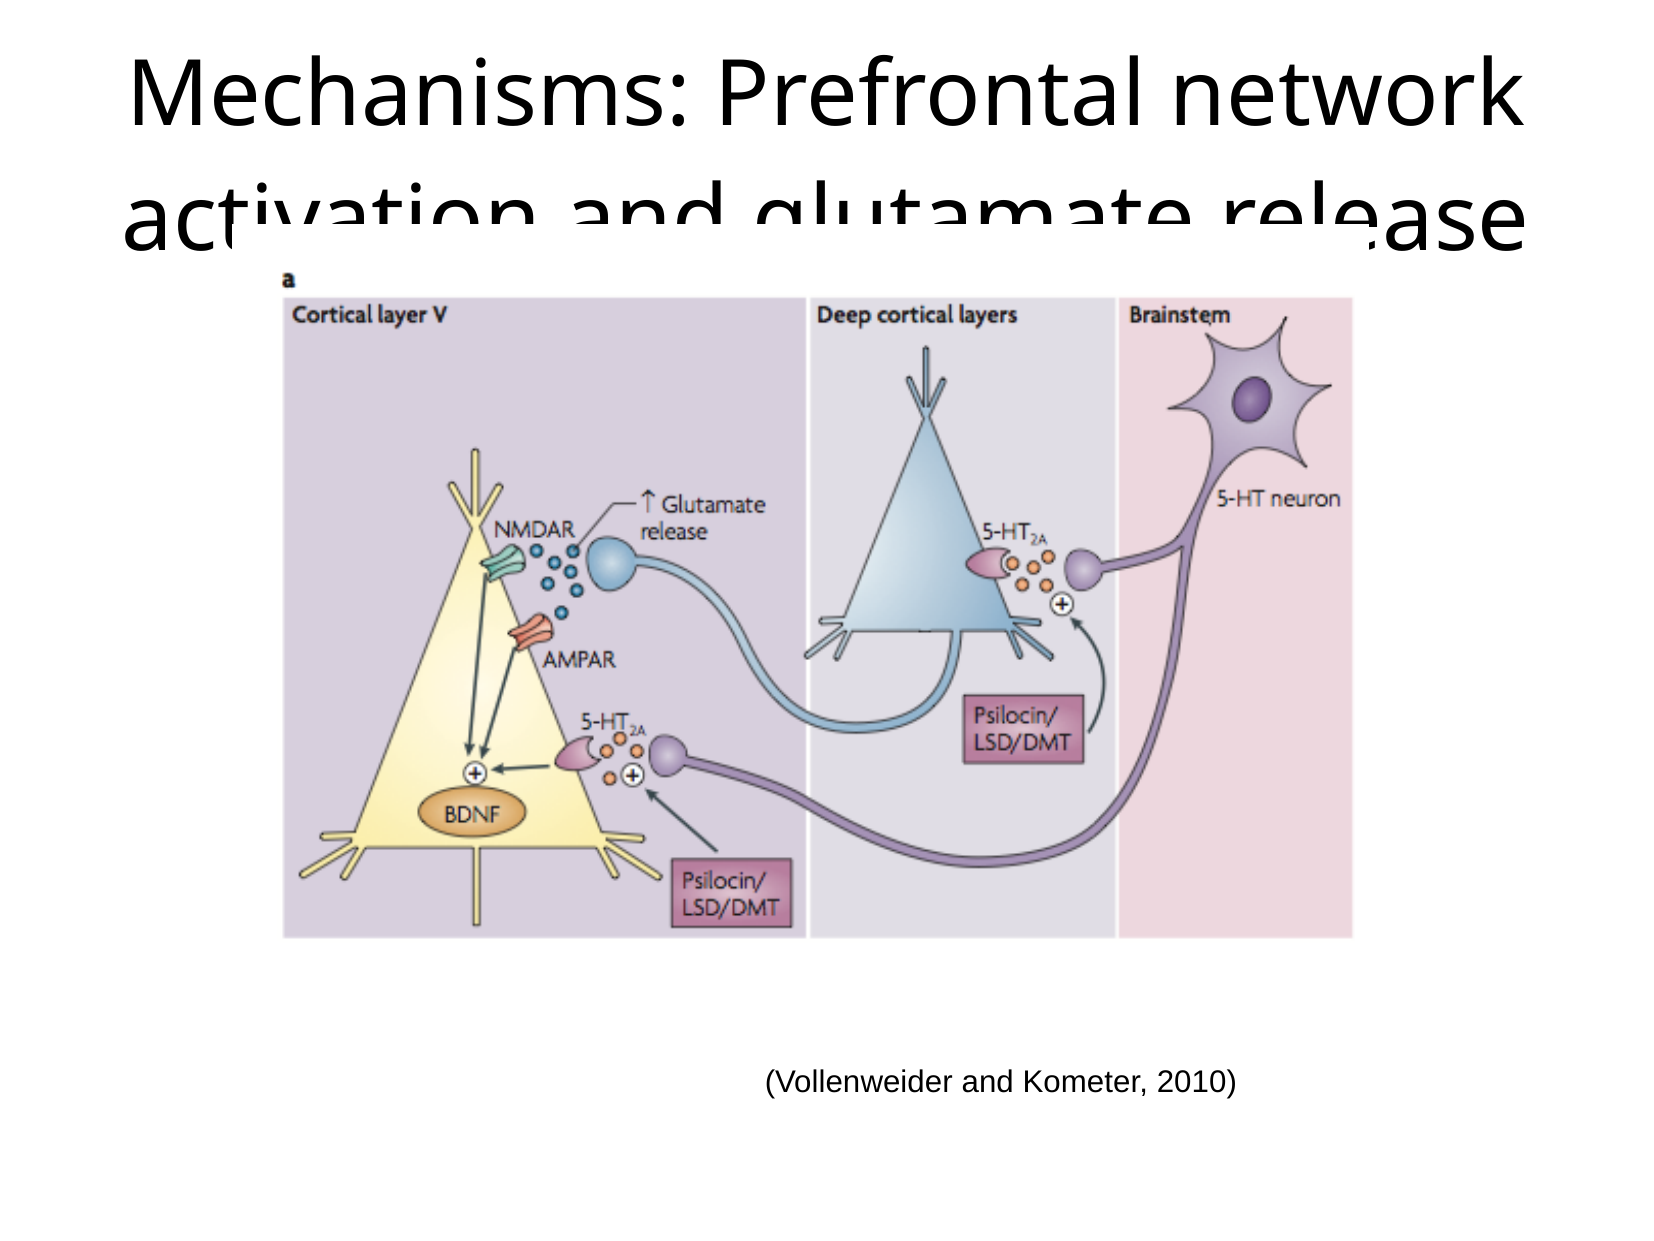

# Mechanisms: Prefrontal network activation and glutamate release
(Vollenweider and Kometer, 2010)